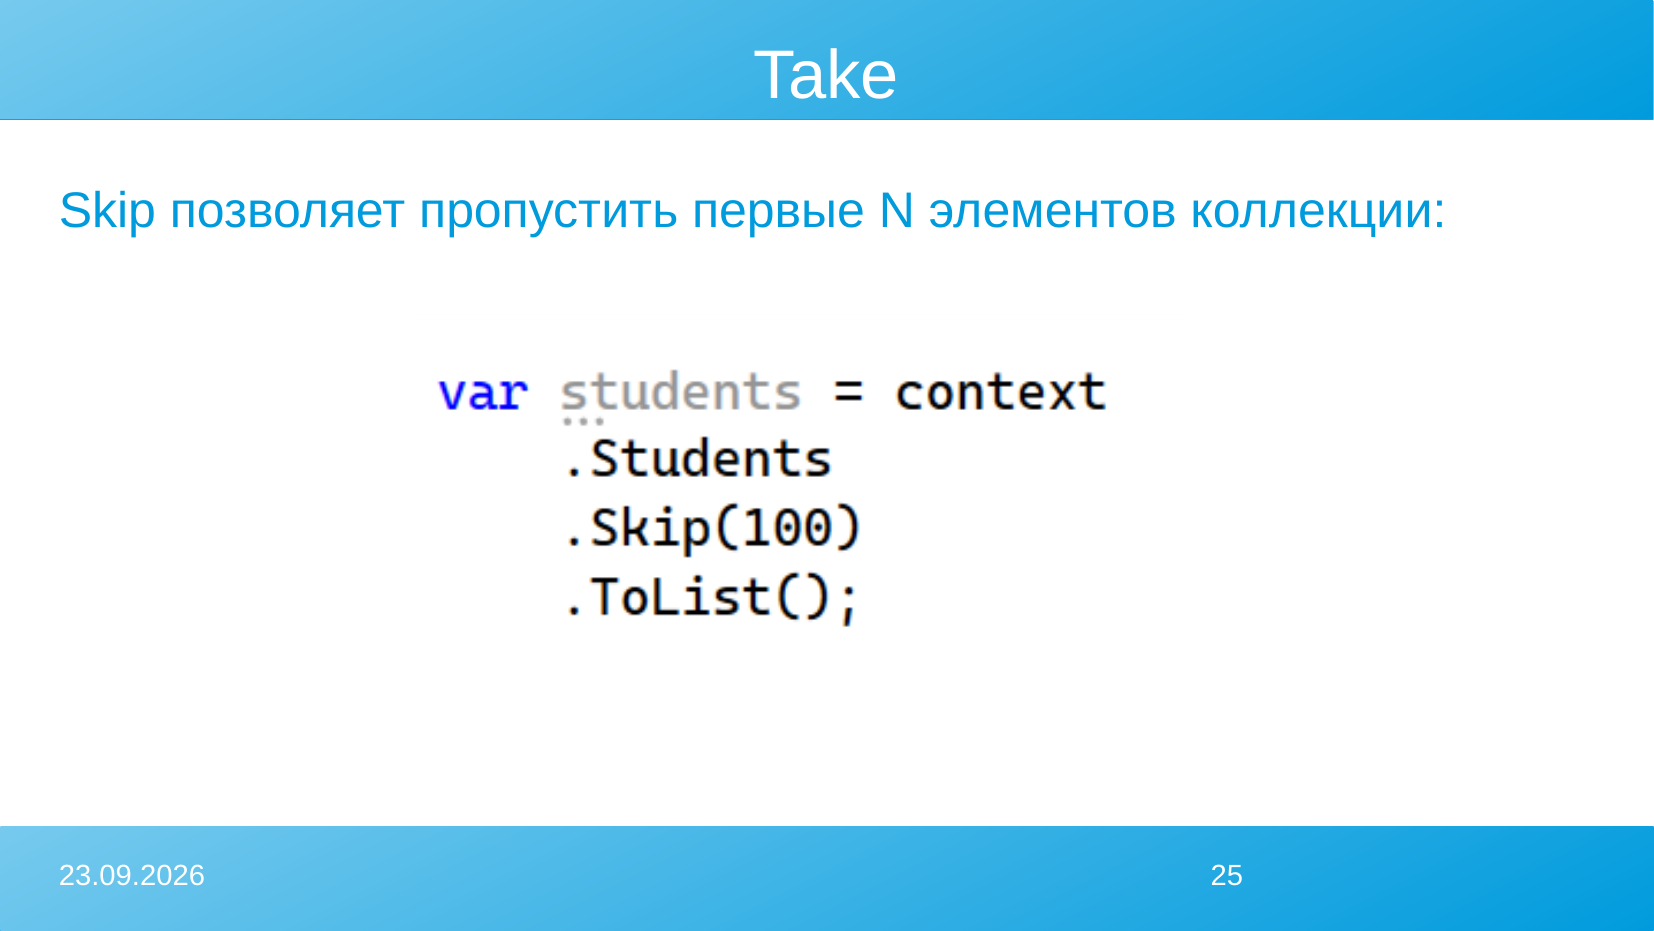

# Take
Skip позволяет пропустить первые N элементов коллекции: